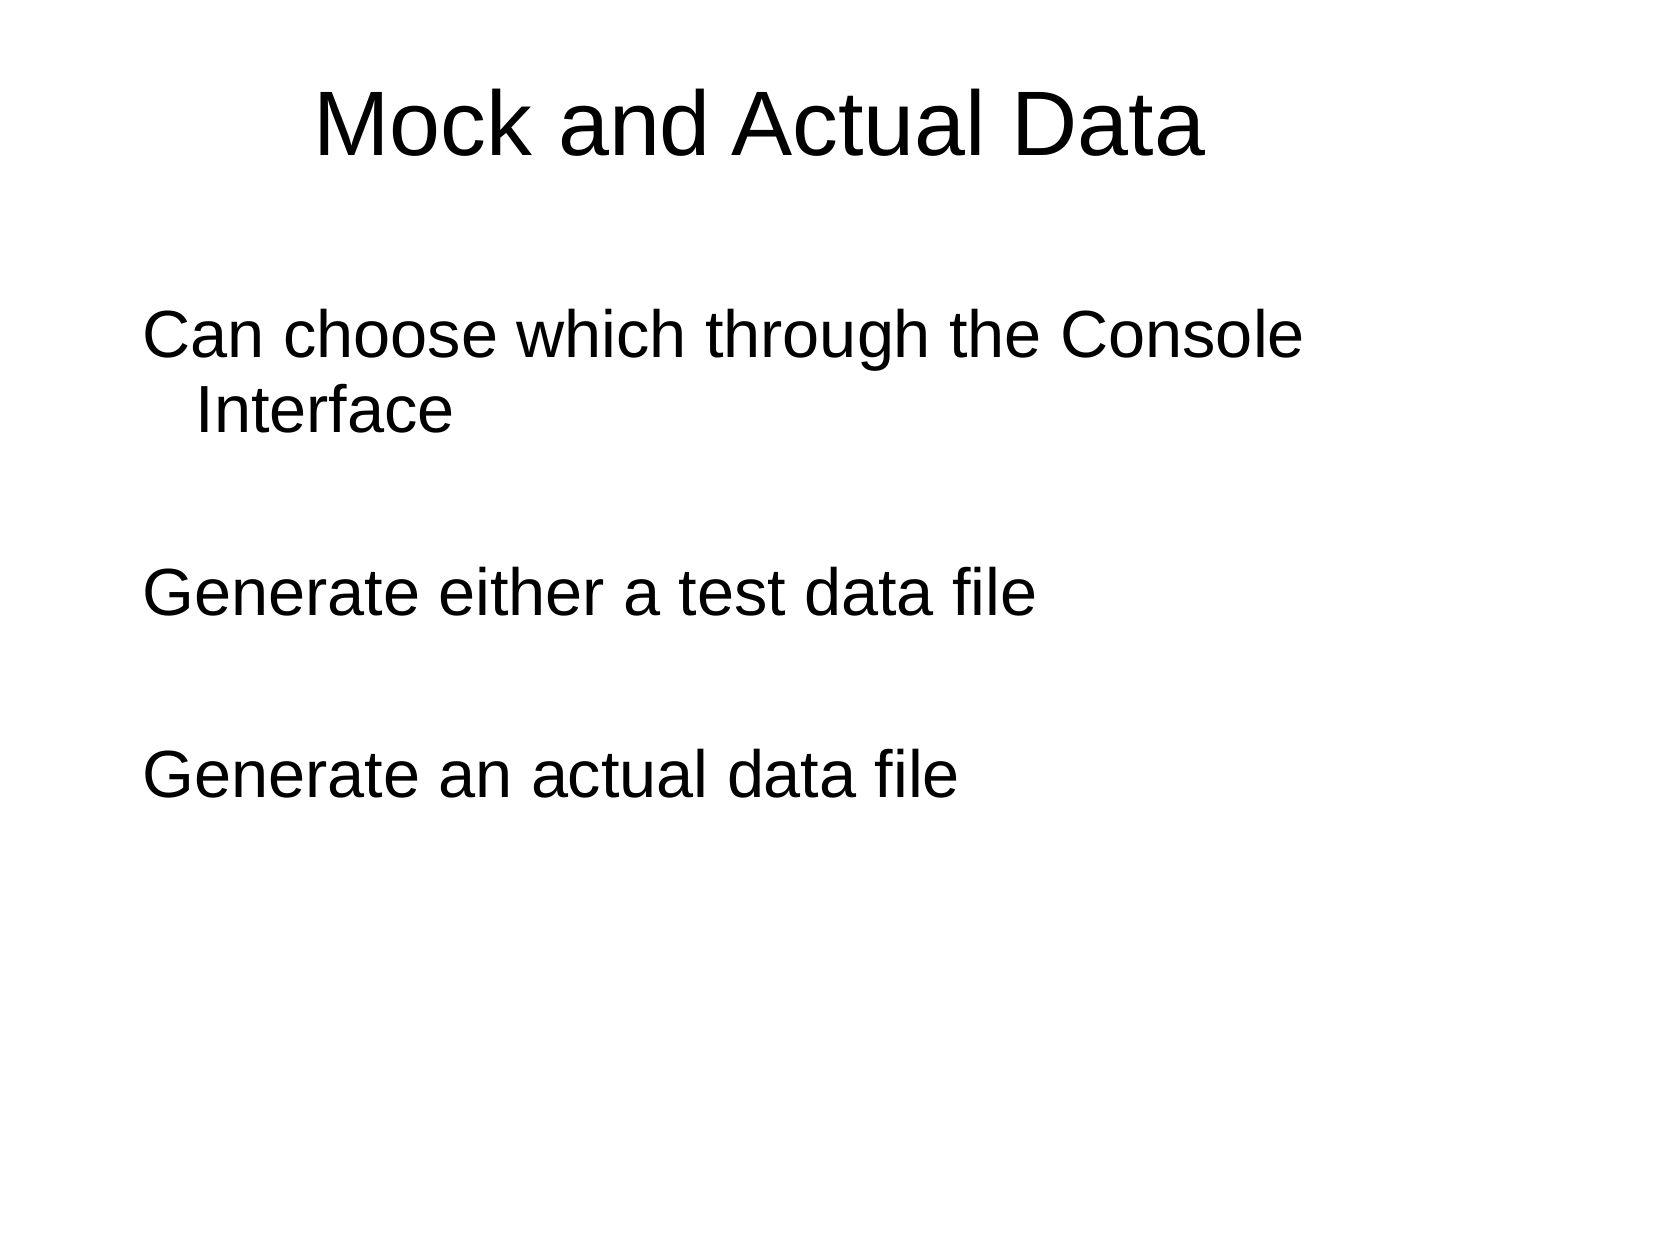

# Mock and Actual Data
Can choose which through the Console Interface
Generate either a test data file
Generate an actual data file